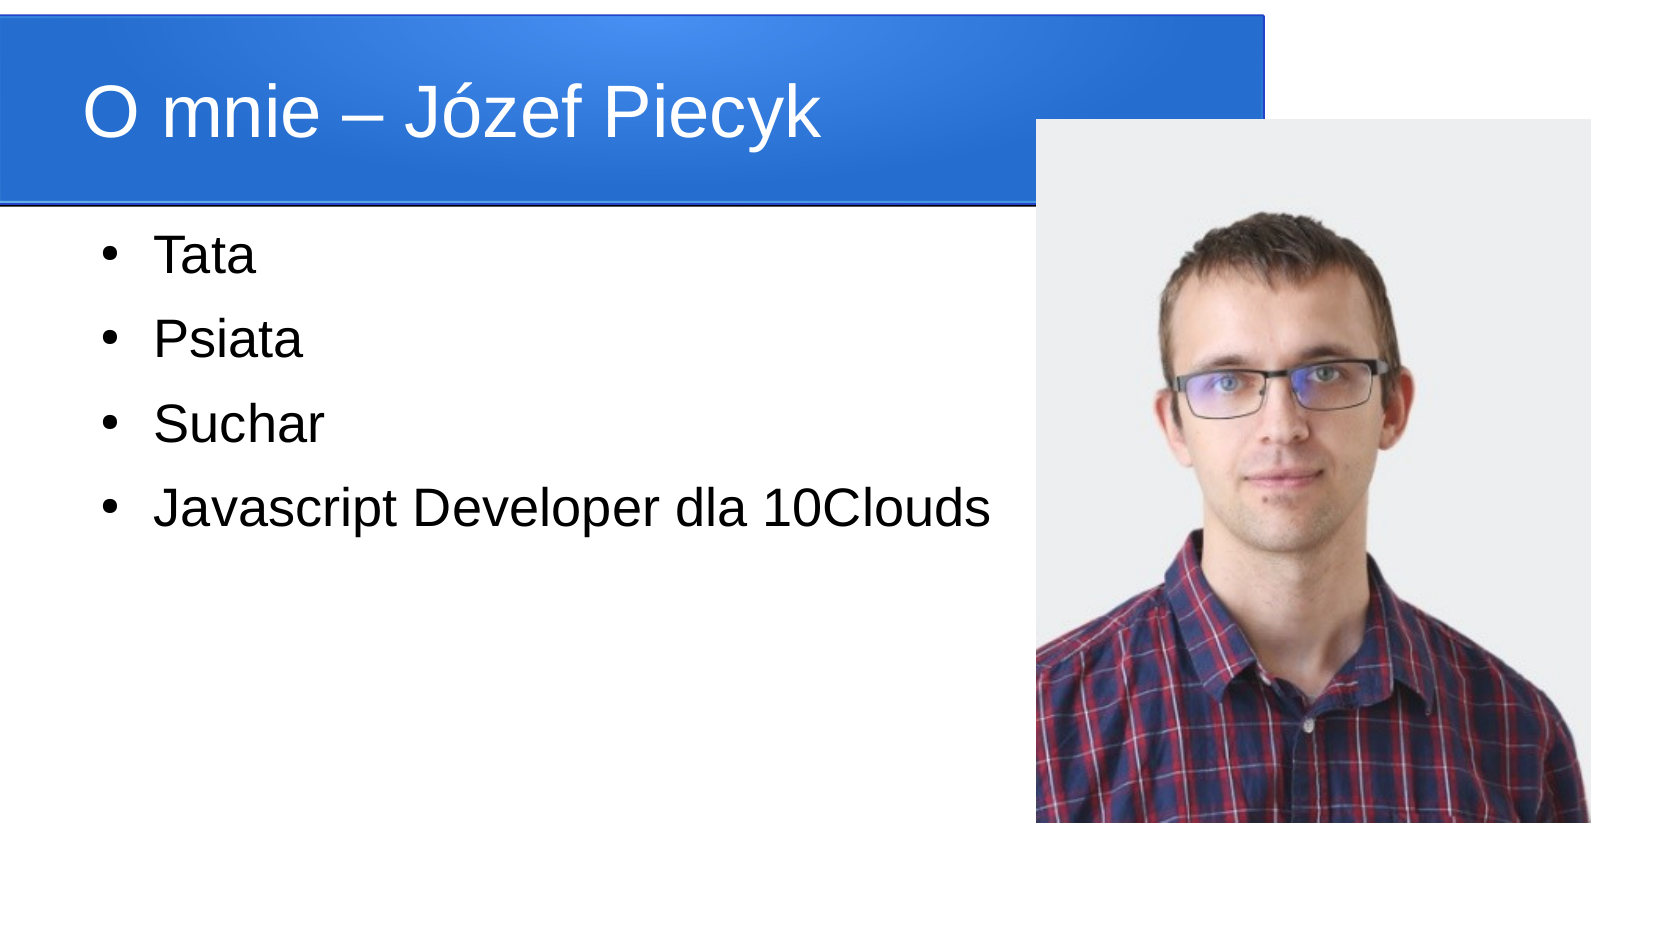

# O mnie – Józef Piecyk
Tata
Psiata
Suchar
Javascript Developer dla 10Clouds